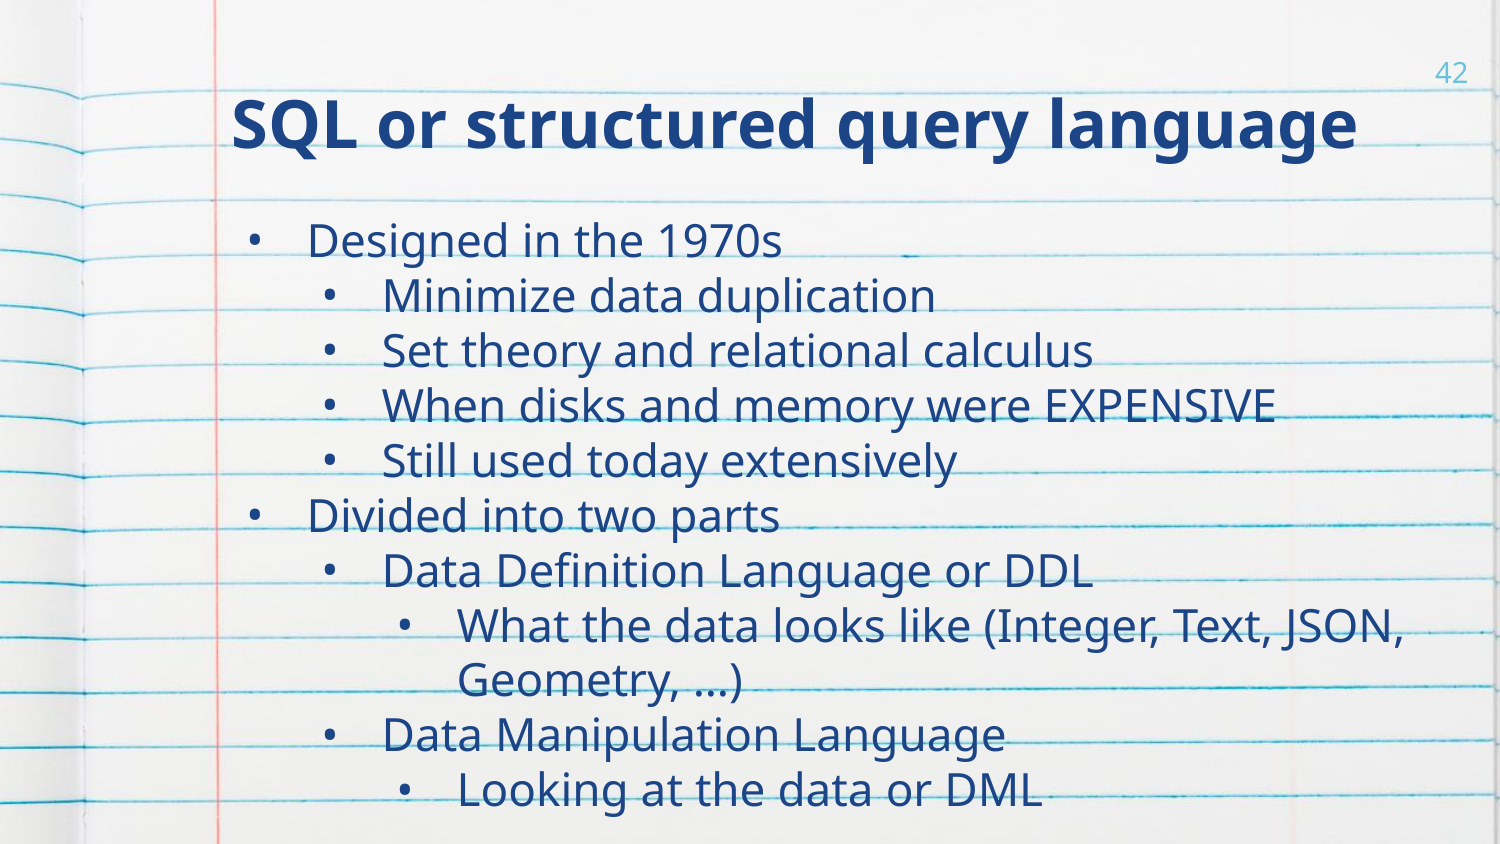

# SQL or structured query language
Designed in the 1970s
Minimize data duplication
Set theory and relational calculus
When disks and memory were EXPENSIVE
Still used today extensively
Divided into two parts
Data Definition Language or DDL
What the data looks like (Integer, Text, JSON, Geometry, …)
Data Manipulation Language
Looking at the data or DML